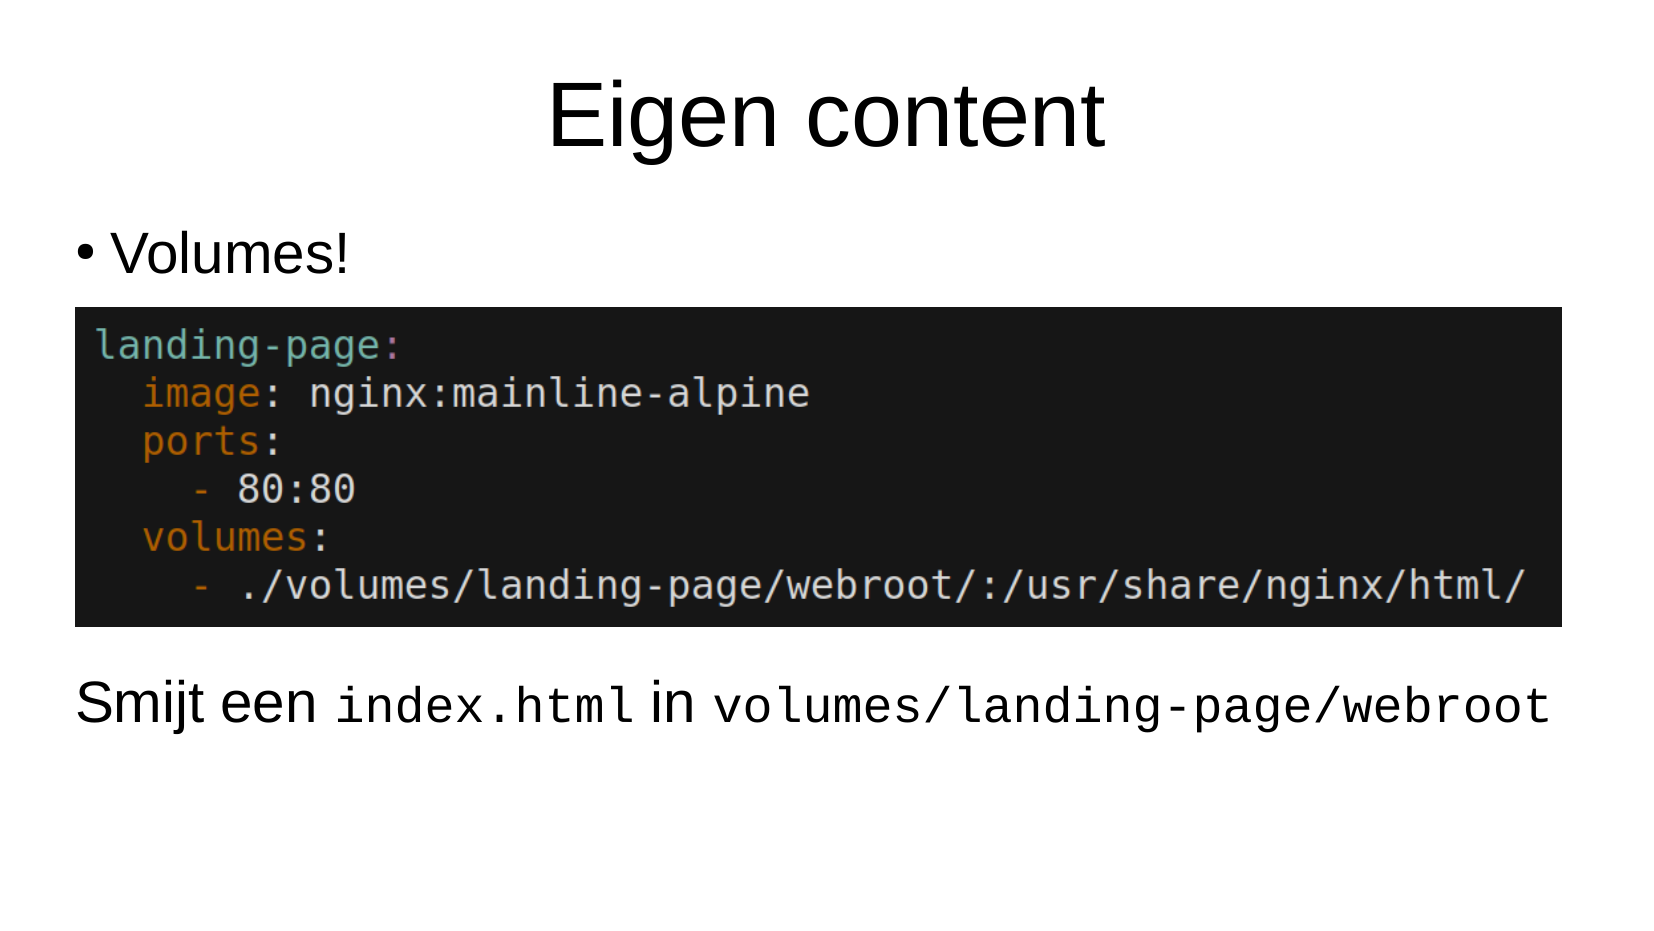

Eigen content
# Volumes!
Smijt een index.html in volumes/landing-page/webroot